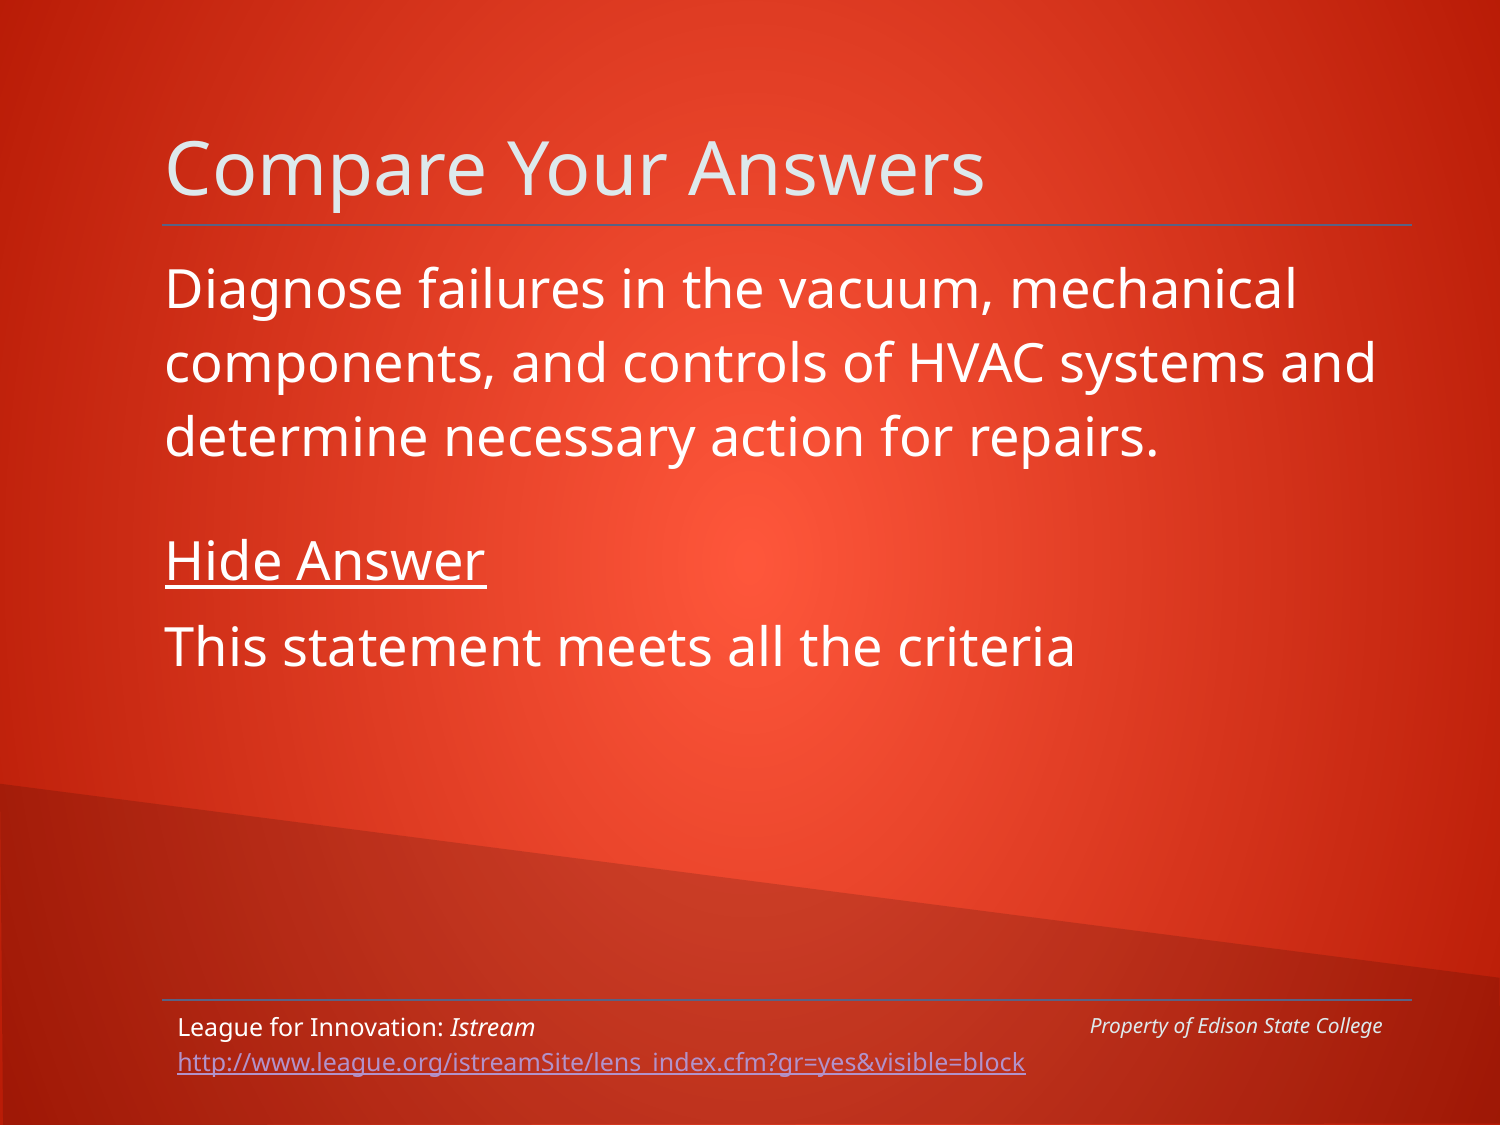

# Compare Your Answers
Diagnose failures in the vacuum, mechanical components, and controls of HVAC systems and determine necessary action for repairs.
Hide Answer
This statement meets all the criteria
Property of Edison State College
League for Innovation: Istream http://www.league.org/istreamSite/lens_index.cfm?gr=yes&visible=block